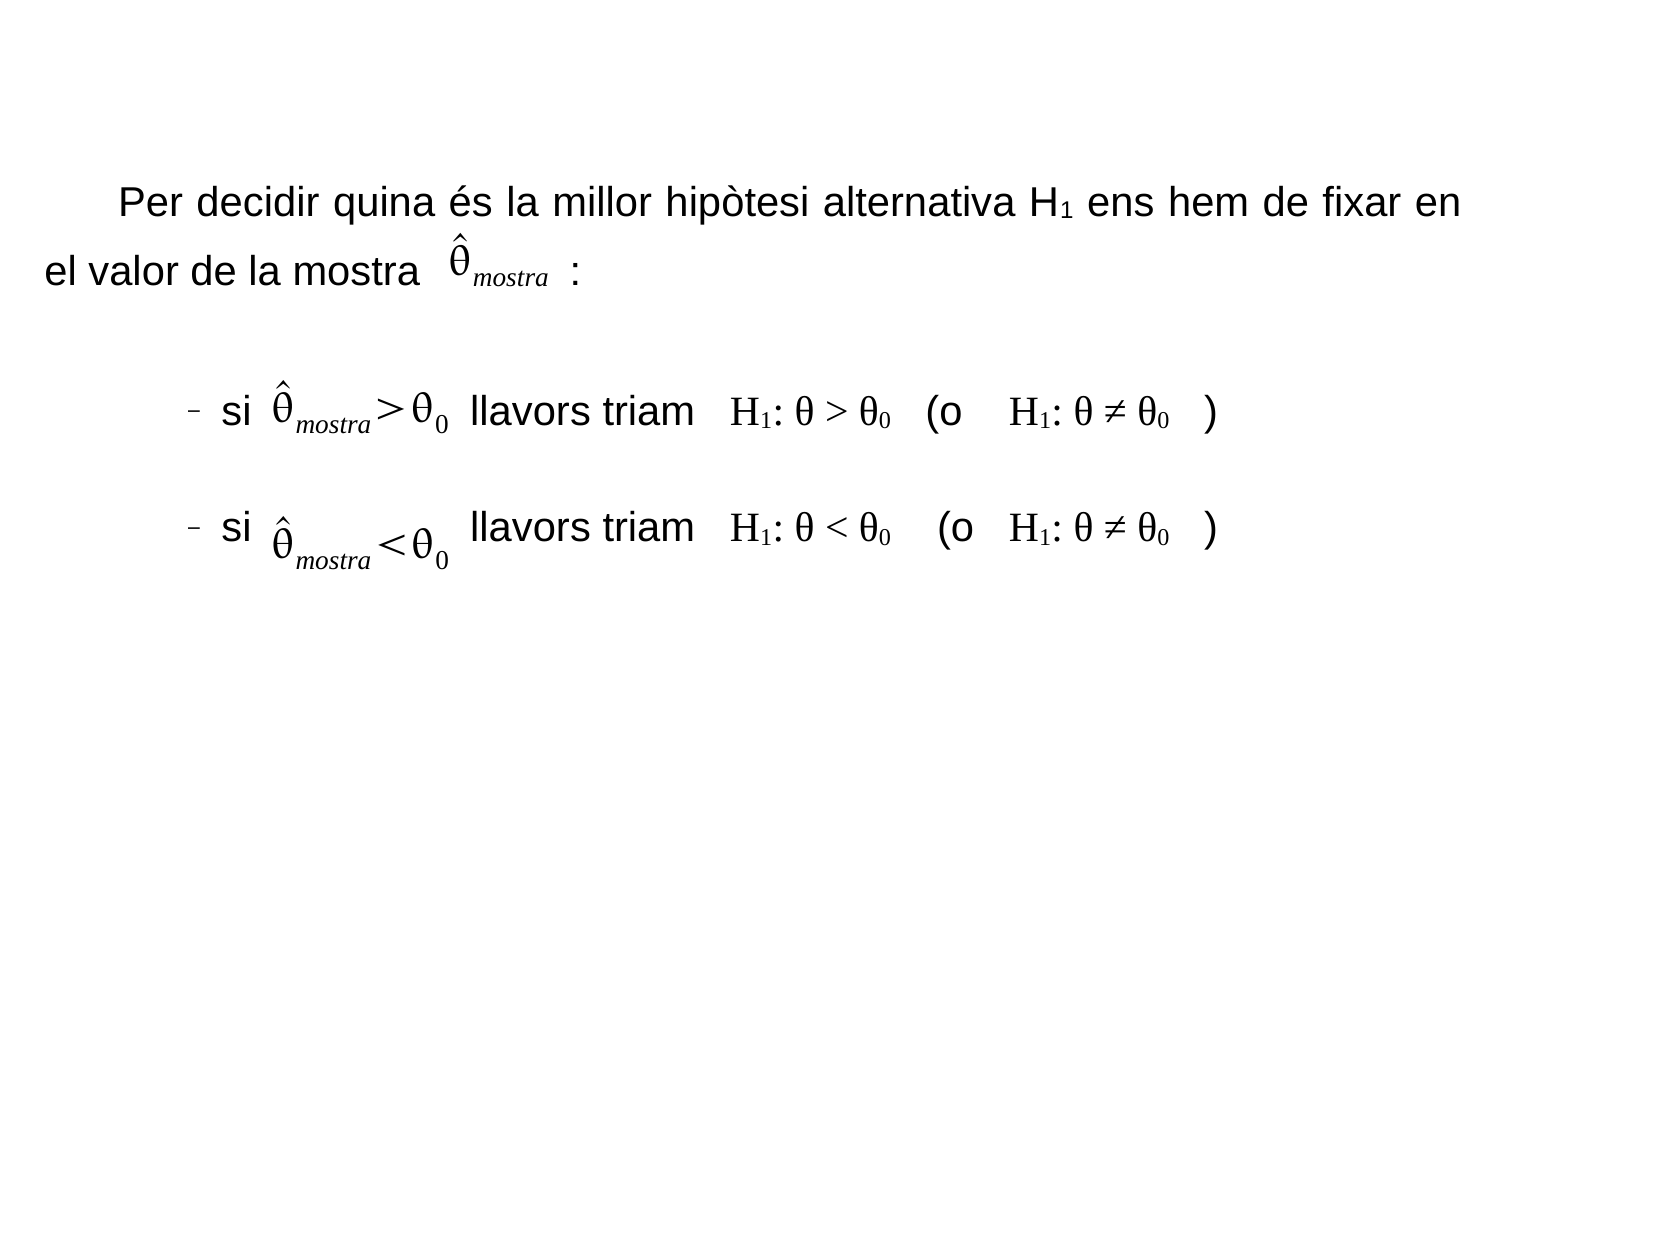

Per decidir quina és la millor hipòtesi alternativa H1 ens hem de fixar en el valor de la mostra :
si llavors triam H1: θ > θ0 (o H1: θ ≠ θ0 )
si llavors triam H1: θ < θ0 (o H1: θ ≠ θ0 )